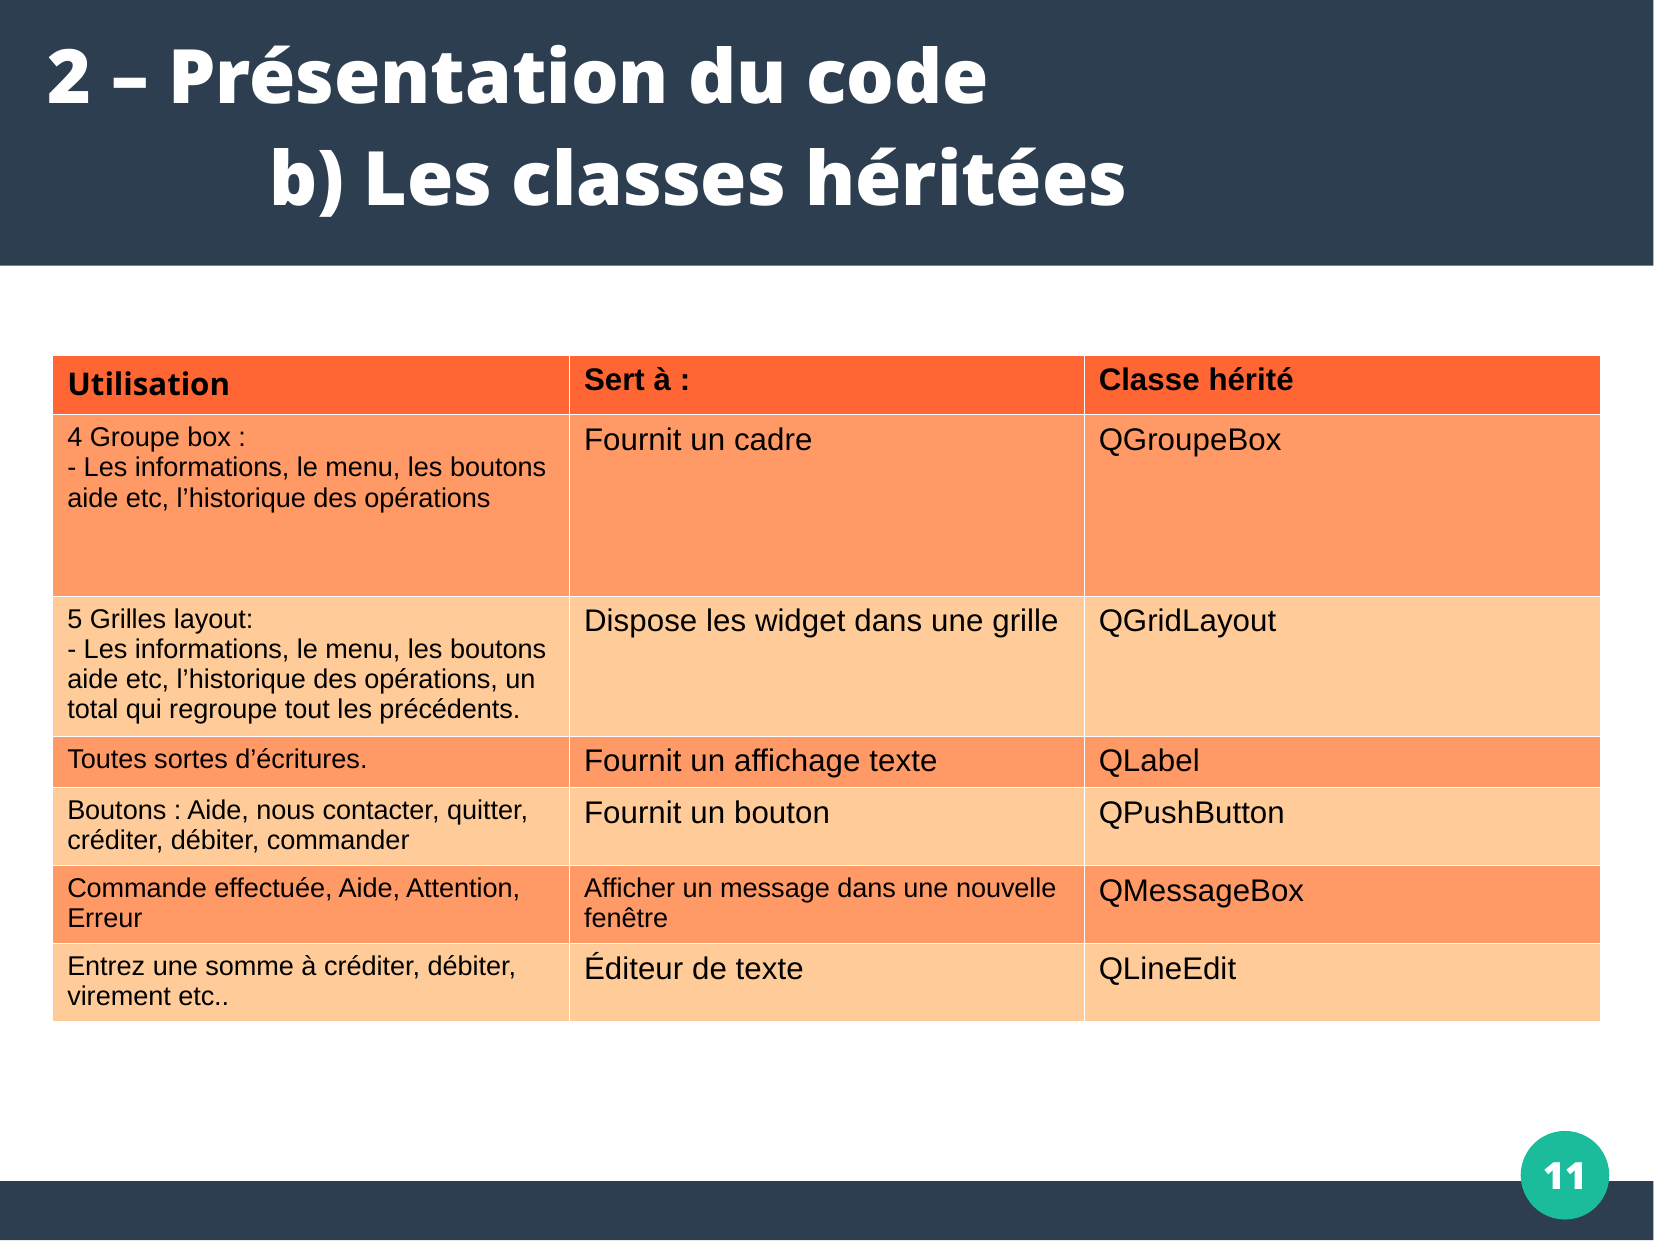

# 2 – Présentation du code b) Les classes héritées
| Utilisation | Sert à : | Classe hérité |
| --- | --- | --- |
| 4 Groupe box : - Les informations, le menu, les boutons aide etc, l’historique des opérations | Fournit un cadre | QGroupeBox |
| 5 Grilles layout: - Les informations, le menu, les boutons aide etc, l’historique des opérations, un total qui regroupe tout les précédents. | Dispose les widget dans une grille | QGridLayout |
| Toutes sortes d’écritures. | Fournit un affichage texte | QLabel |
| Boutons : Aide, nous contacter, quitter, créditer, débiter, commander | Fournit un bouton | QPushButton |
| Commande effectuée, Aide, Attention, Erreur | Afficher un message dans une nouvelle fenêtre | QMessageBox |
| Entrez une somme à créditer, débiter, virement etc.. | Éditeur de texte | QLineEdit |
11